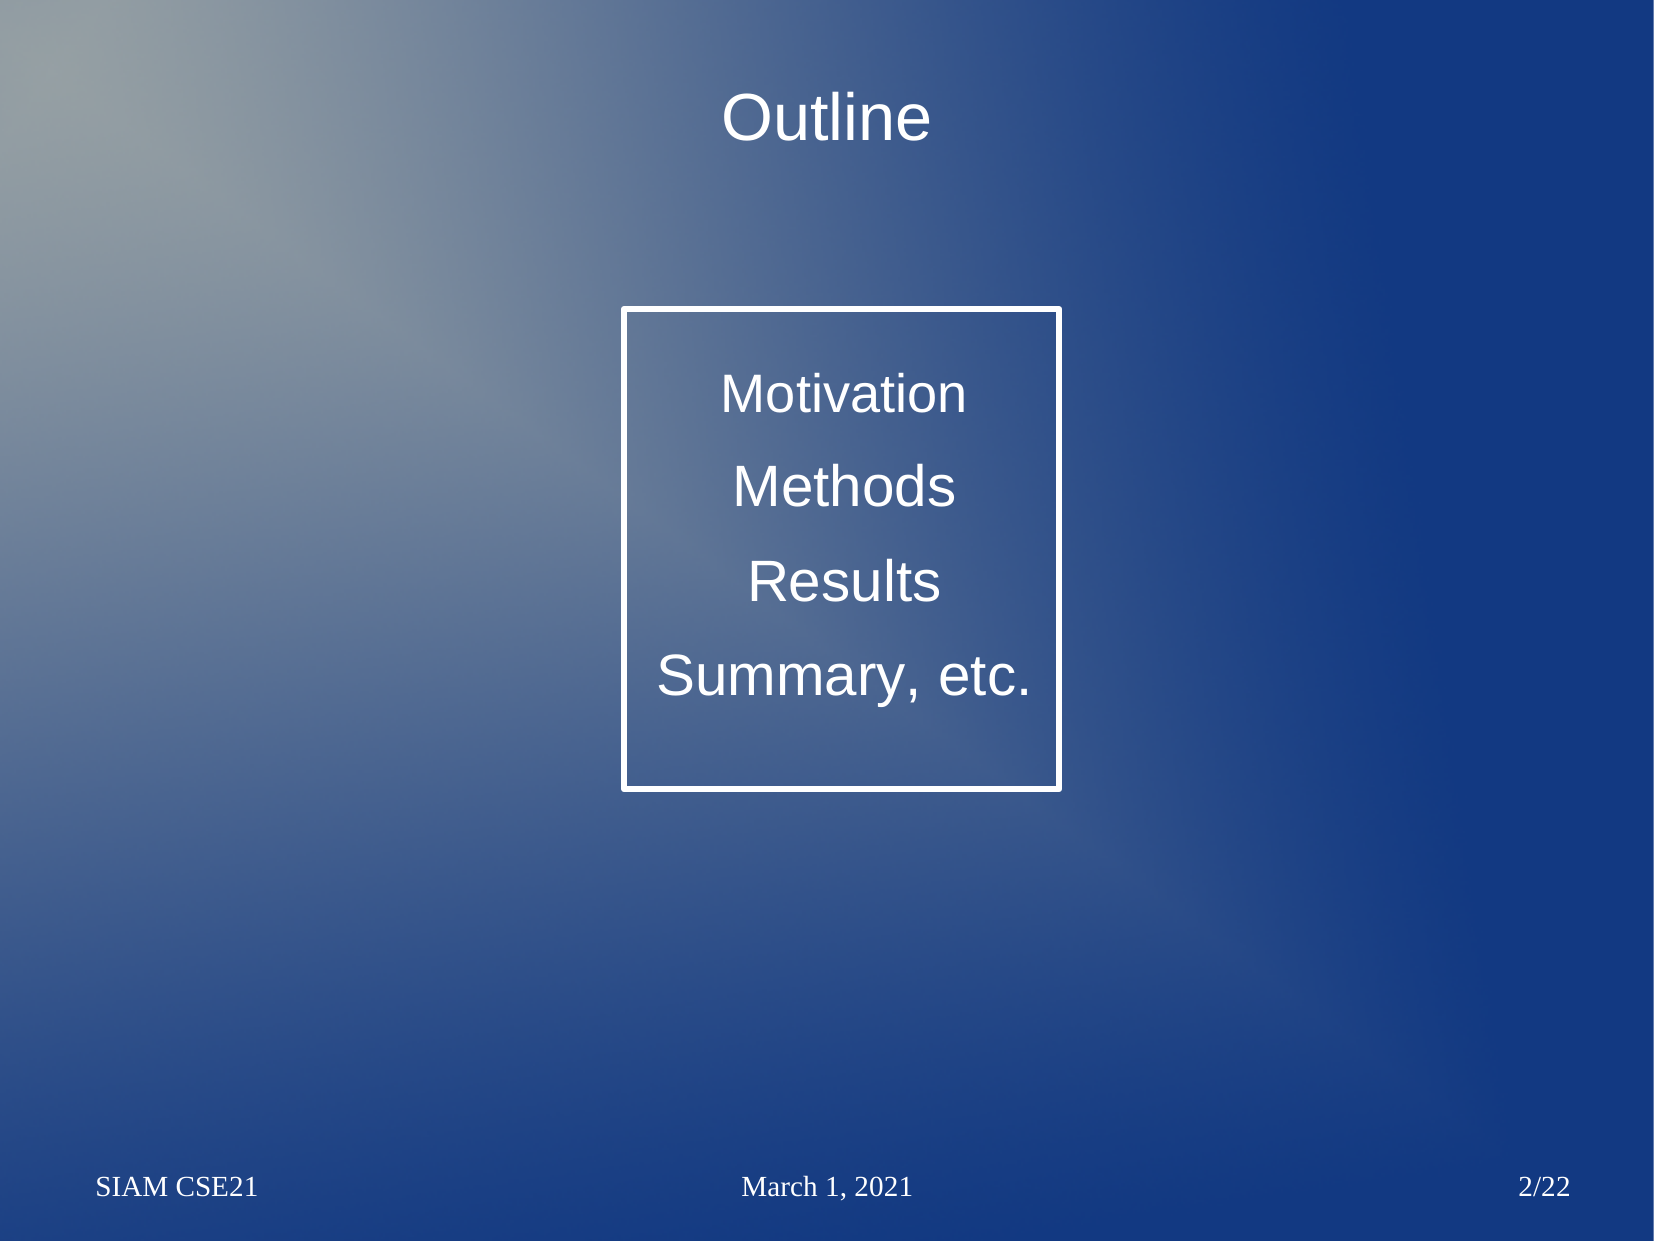

# Outline
Motivation
Methods
Results
Summary, etc.
2